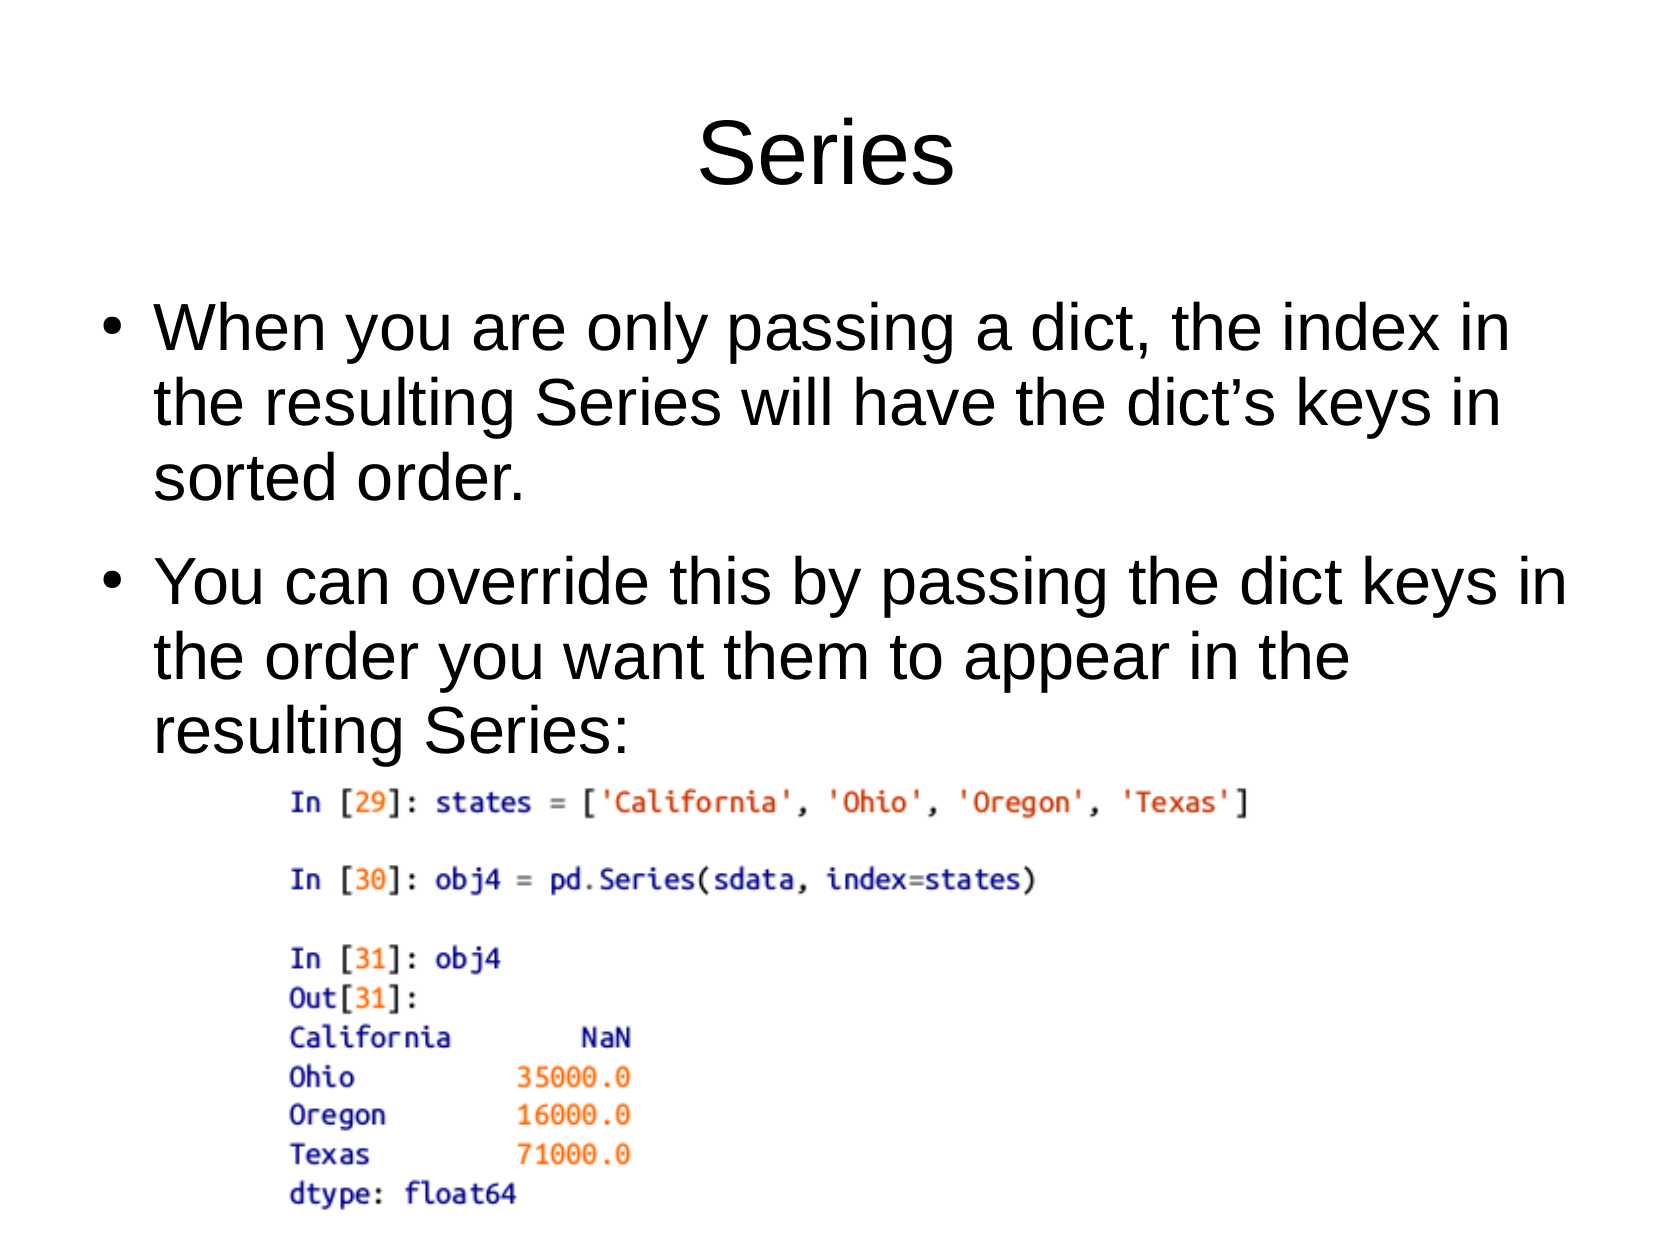

# Series
When you are only passing a dict, the index in the resulting Series will have the dict’s keys in sorted order.
You can override this by passing the dict keys in the order you want them to appear in the resulting Series: